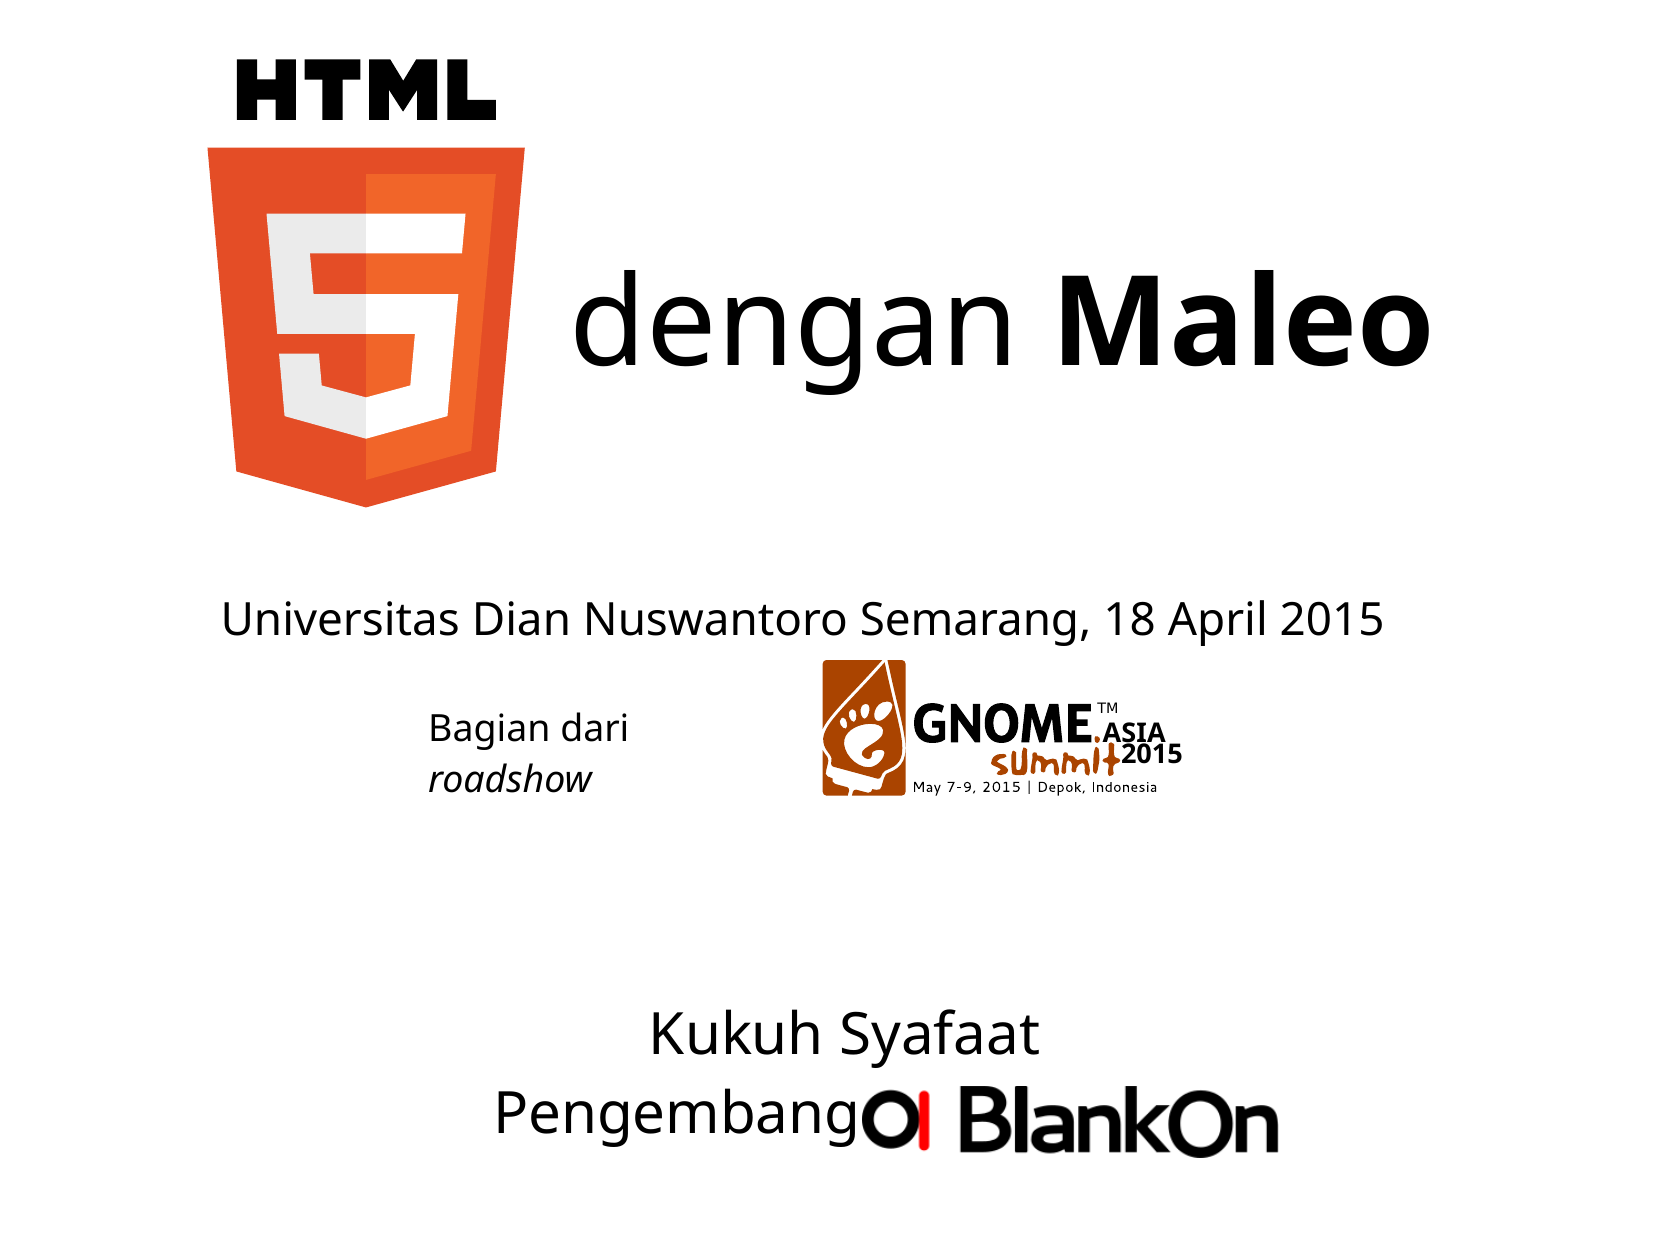

dengan Maleo
Universitas Dian Nuswantoro Semarang, 18 April 2015
Bagian dari roadshow
Kukuh Syafaat
Pengembang